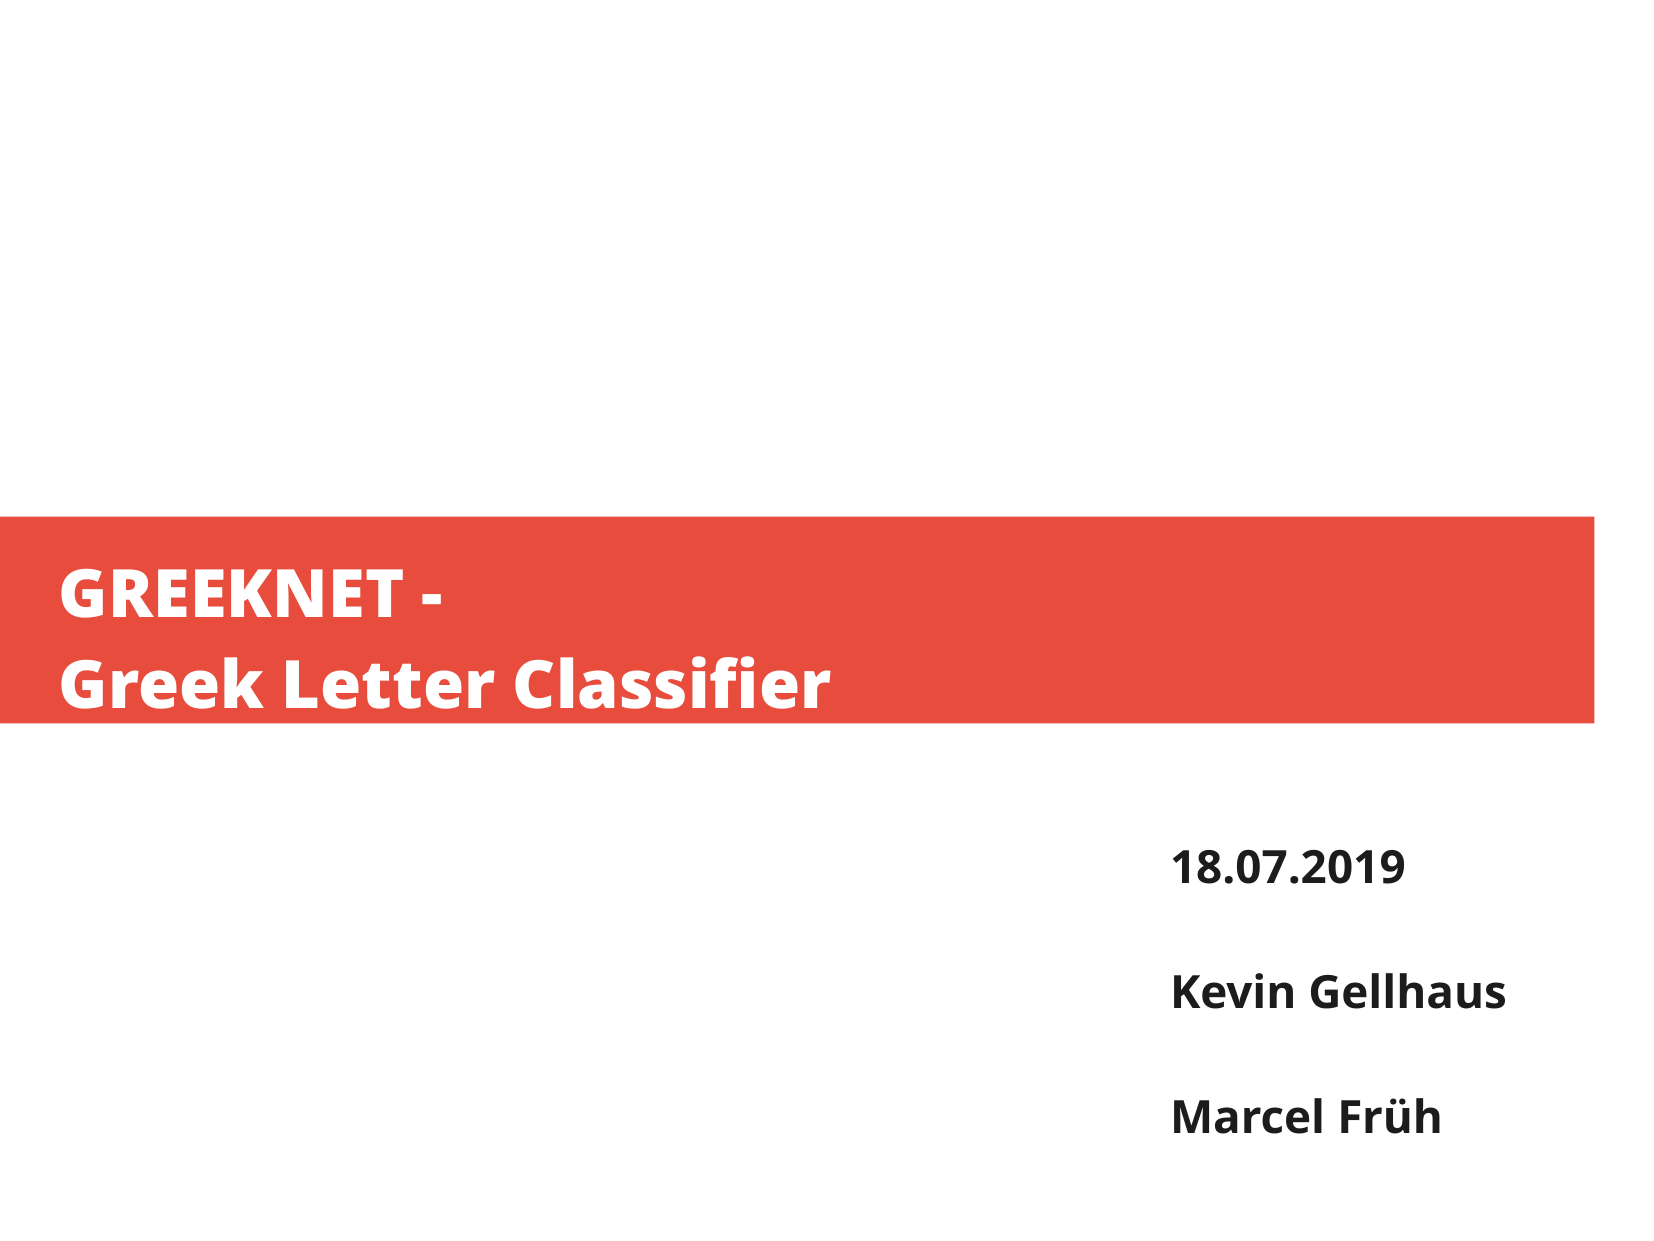

# GREEKNET - Greek Letter Classifier
18.07.2019
Kevin Gellhaus
Marcel Früh